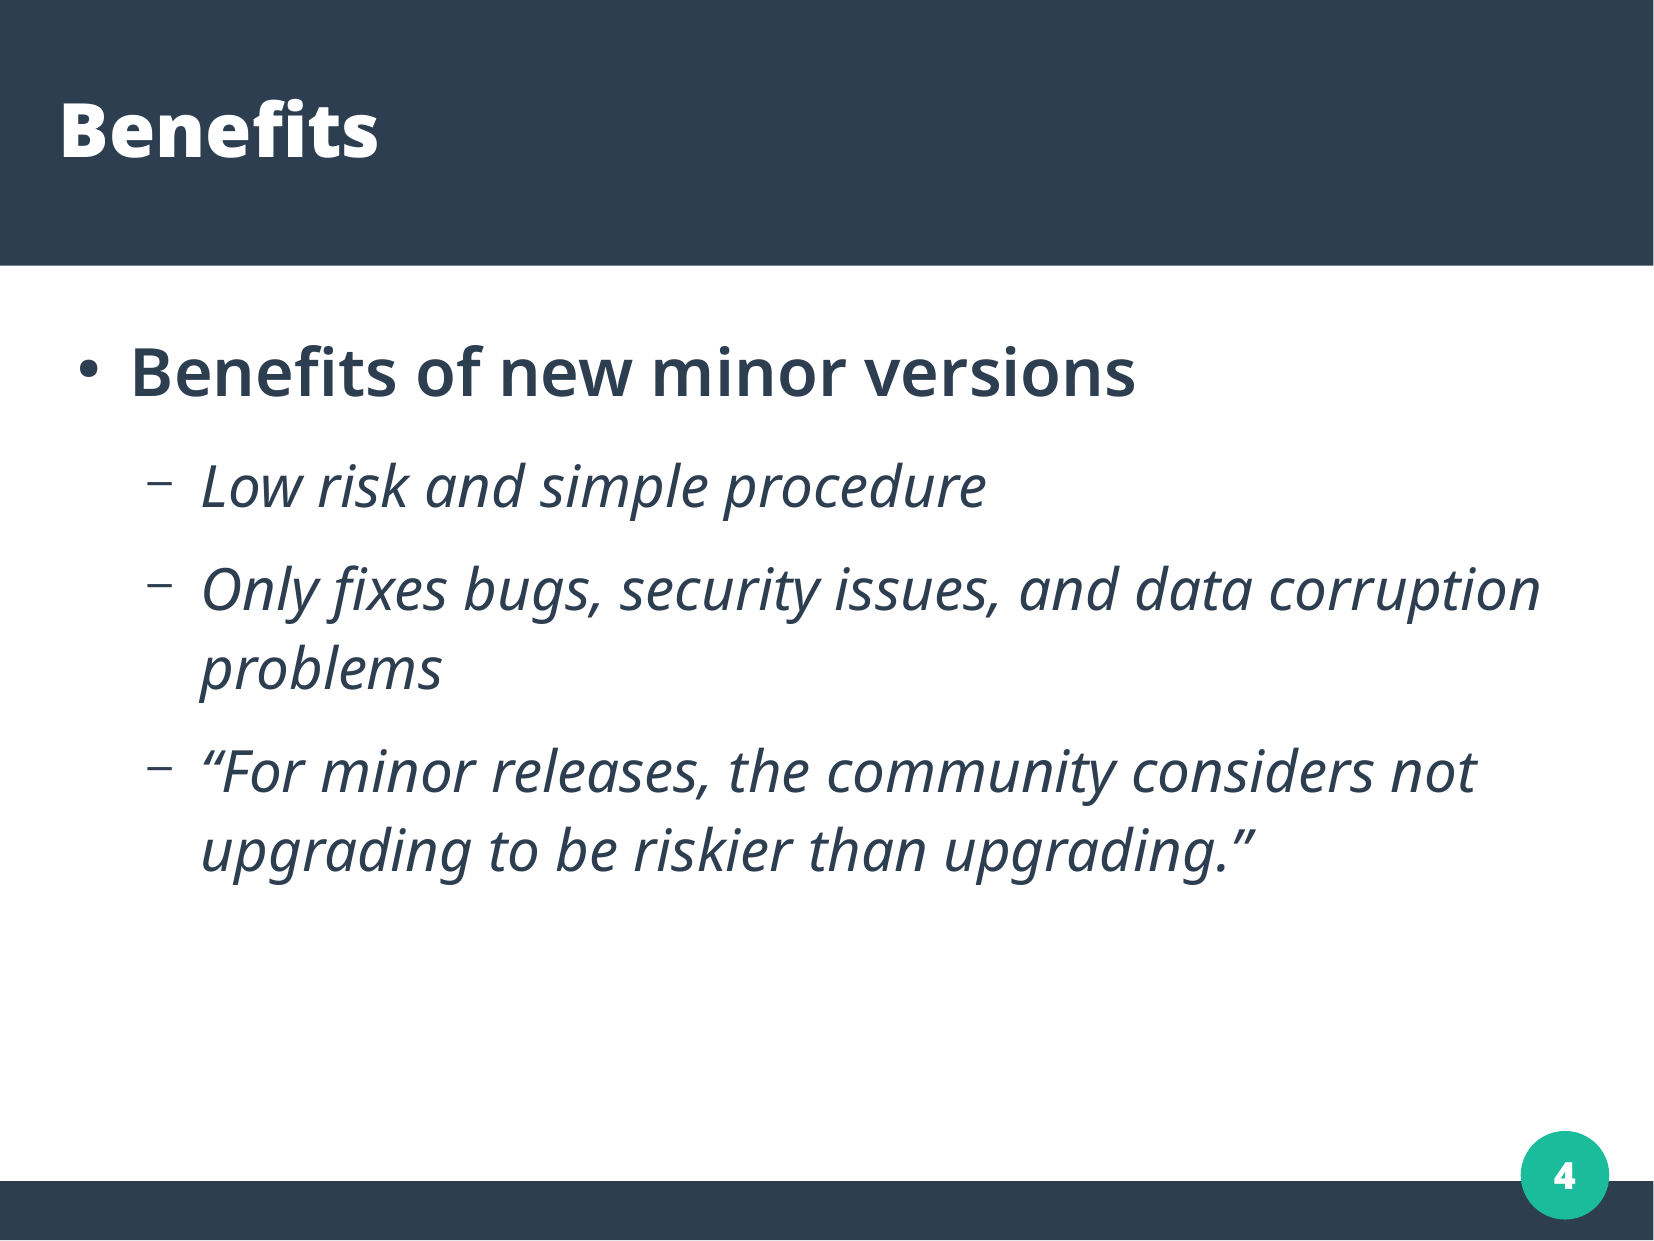

# Benefits
Benefits of new minor versions
Low risk and simple procedure
Only fixes bugs, security issues, and data corruption problems
“For minor releases, the community considers not upgrading to be riskier than upgrading.”
4